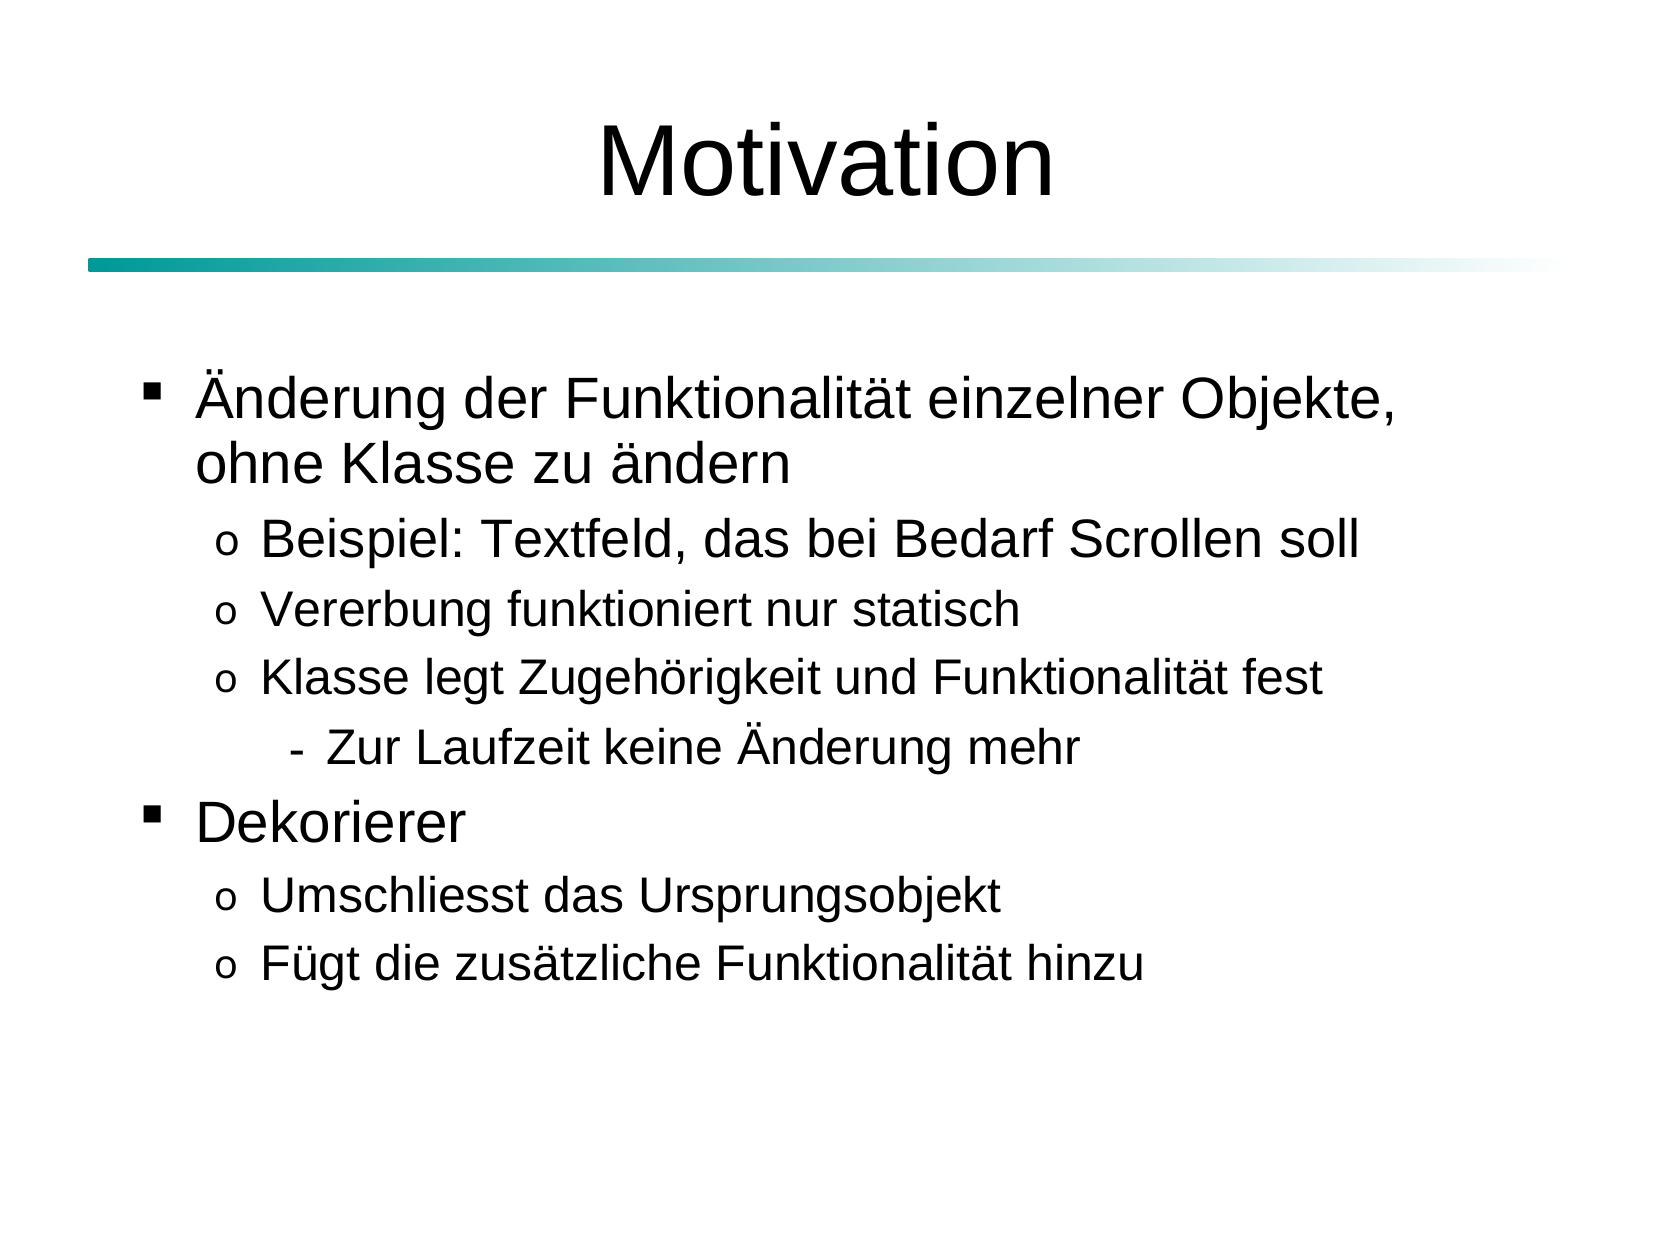

# Motivation
Änderung der Funktionalität einzelner Objekte, ohne Klasse zu ändern
Beispiel: Textfeld, das bei Bedarf Scrollen soll
Vererbung funktioniert nur statisch
Klasse legt Zugehörigkeit und Funktionalität fest
Zur Laufzeit keine Änderung mehr
Dekorierer
Umschliesst das Ursprungsobjekt
Fügt die zusätzliche Funktionalität hinzu